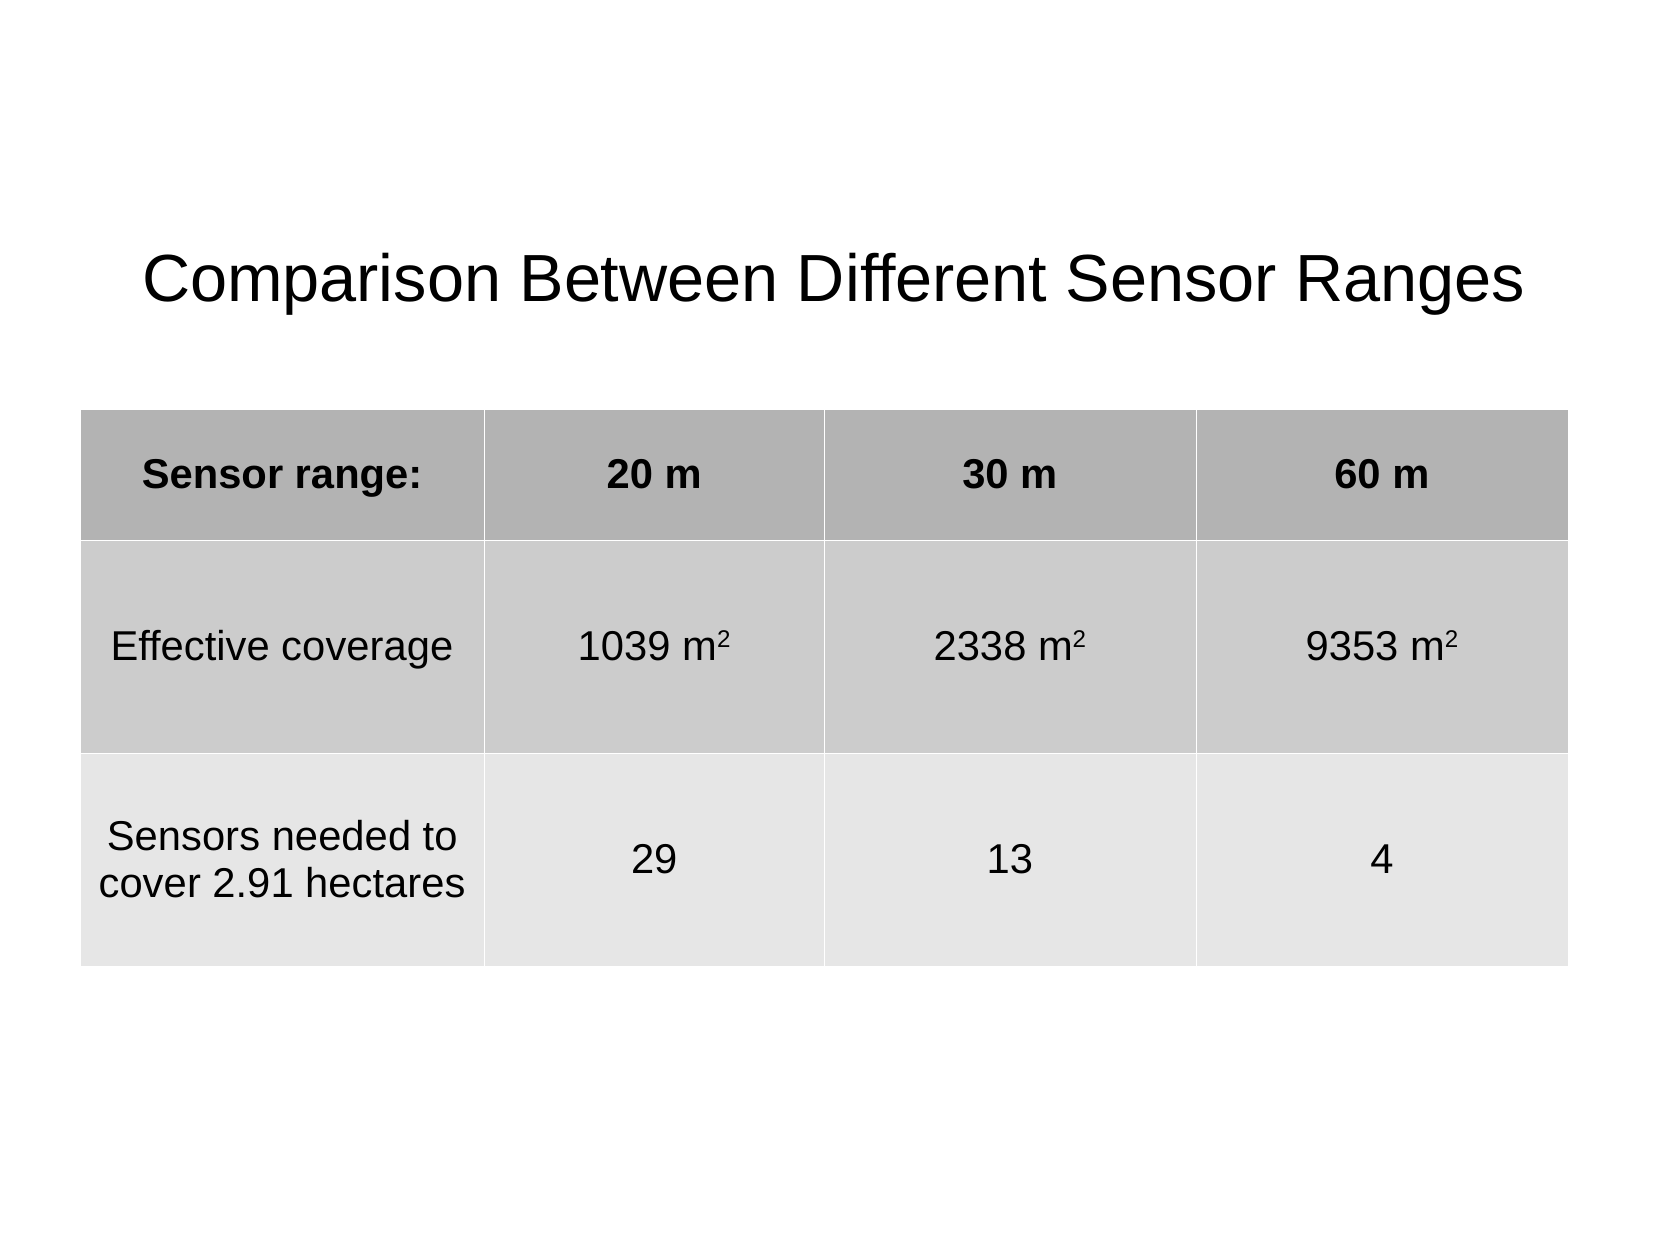

# Comparison Between Different Sensor Ranges
| Sensor range: | 20 m | 30 m | 60 m |
| --- | --- | --- | --- |
| Effective coverage | 1039 m2 | 2338 m2 | 9353 m2 |
| Sensors needed to cover 2.91 hectares | 29 | 13 | 4 |